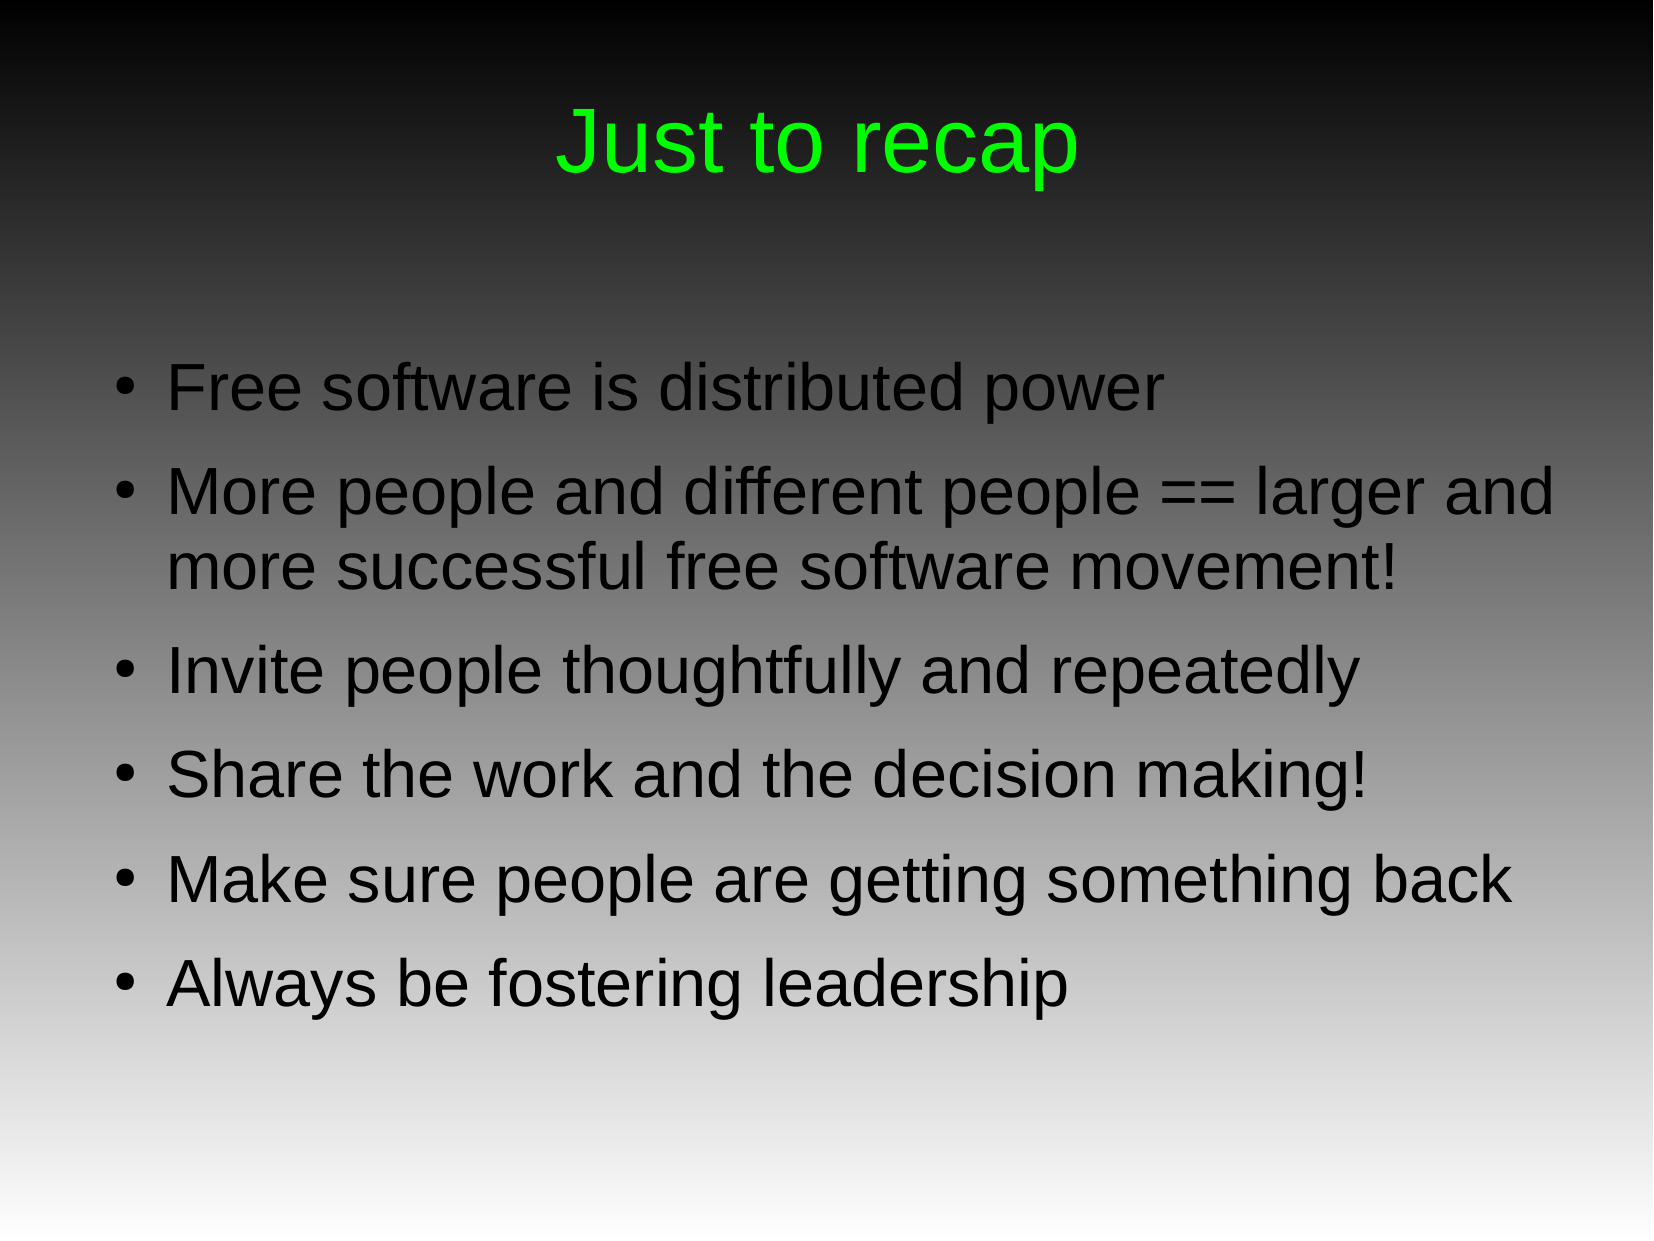

# Just to recap
Free software is distributed power
More people and different people == larger and more successful free software movement!
Invite people thoughtfully and repeatedly
Share the work and the decision making!
Make sure people are getting something back
Always be fostering leadership